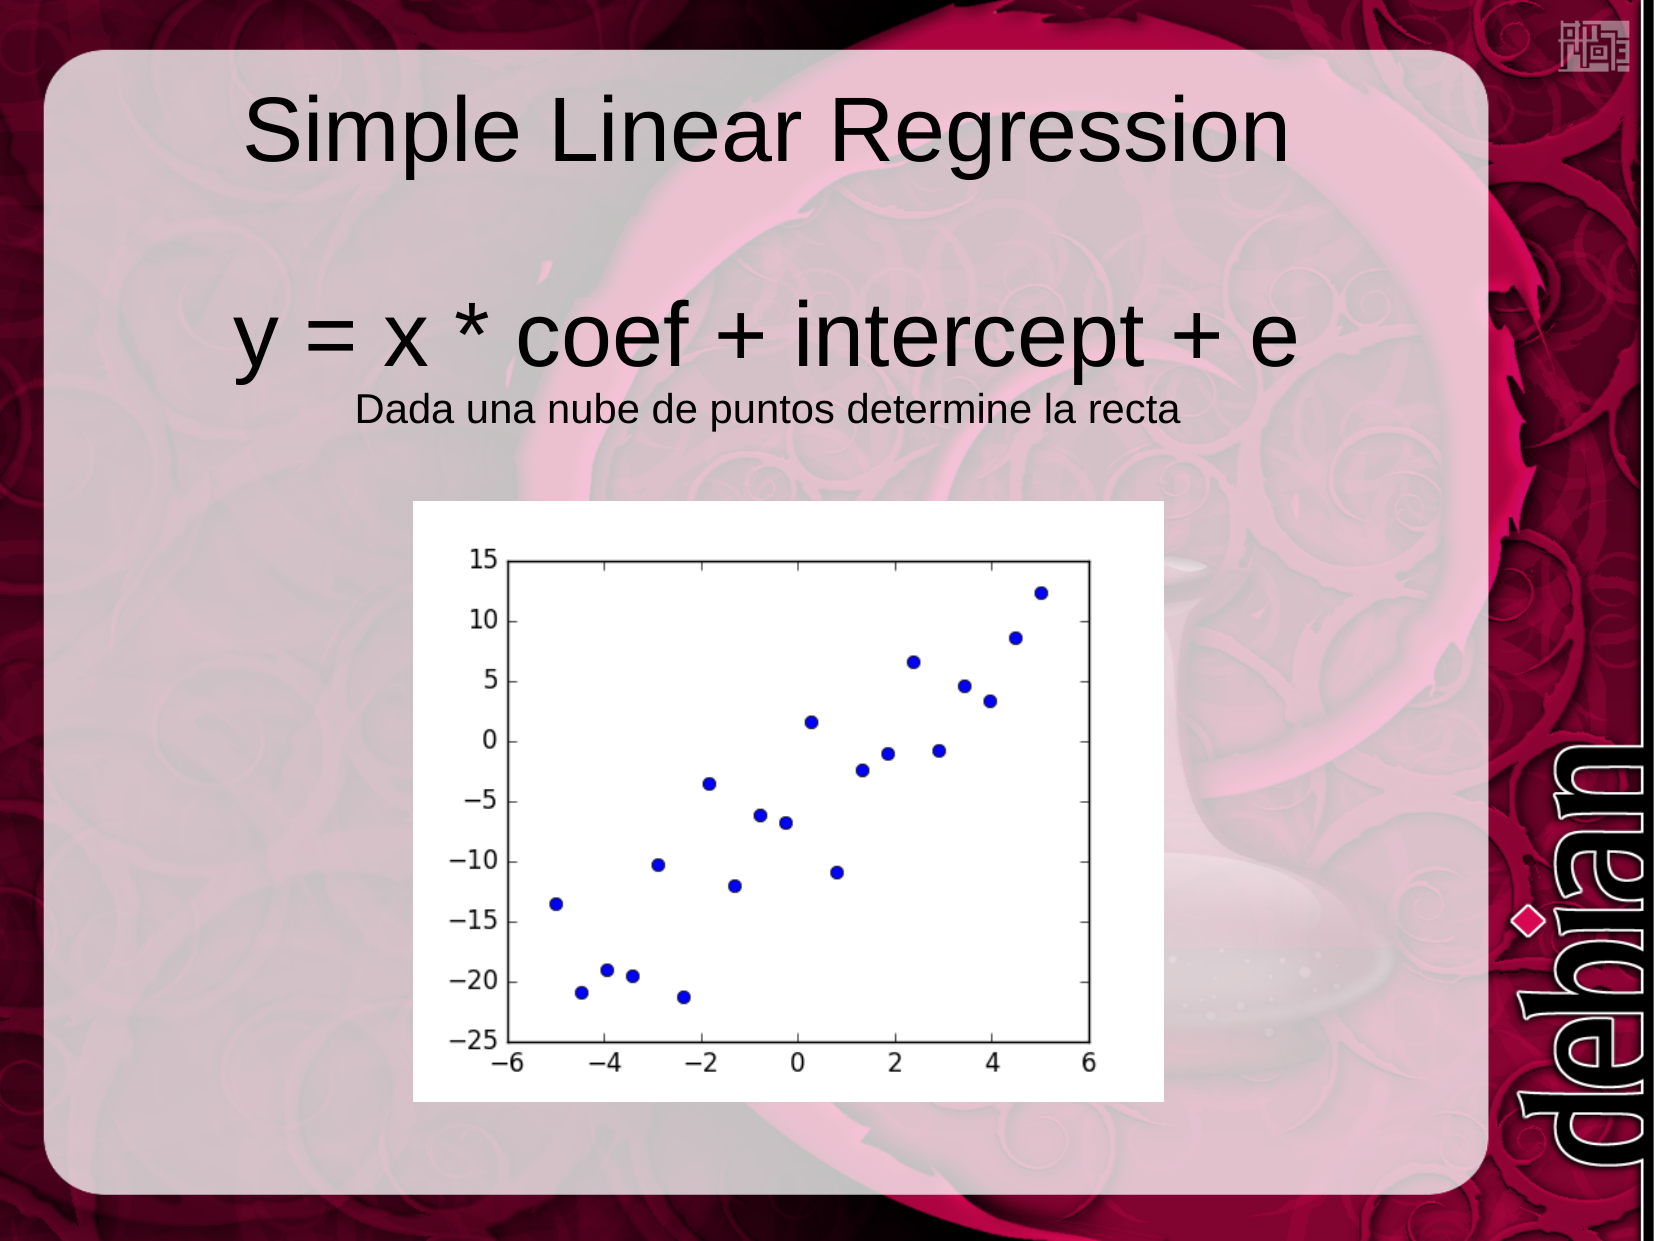

# Simple Linear Regression y = x * coef + intercept + e Dada una nube de puntos determine la recta